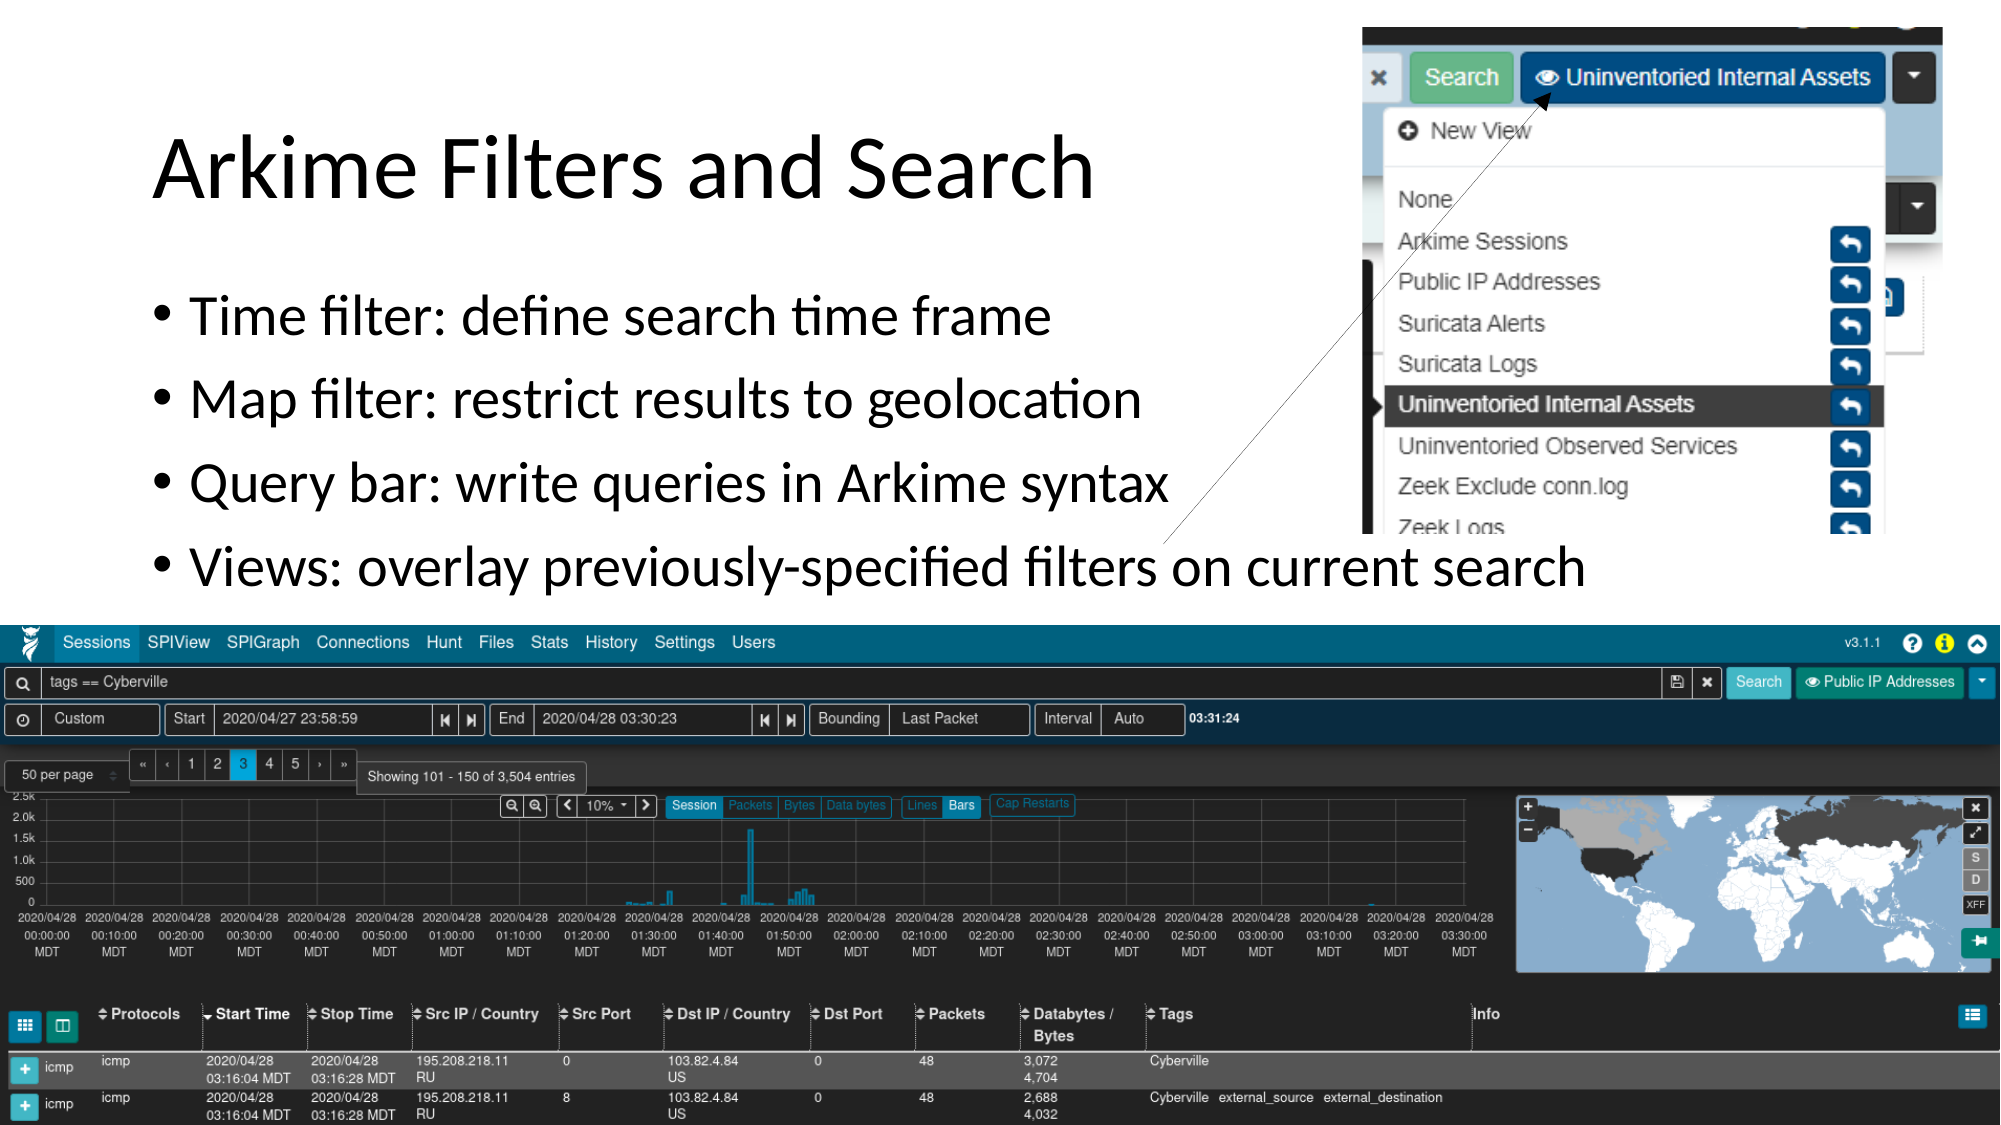

# Arkime Filters and Search
Time filter: define search time frame
Map filter: restrict results to geolocation
Query bar: write queries in Arkime syntax
Views: overlay previously-specified filters on current search